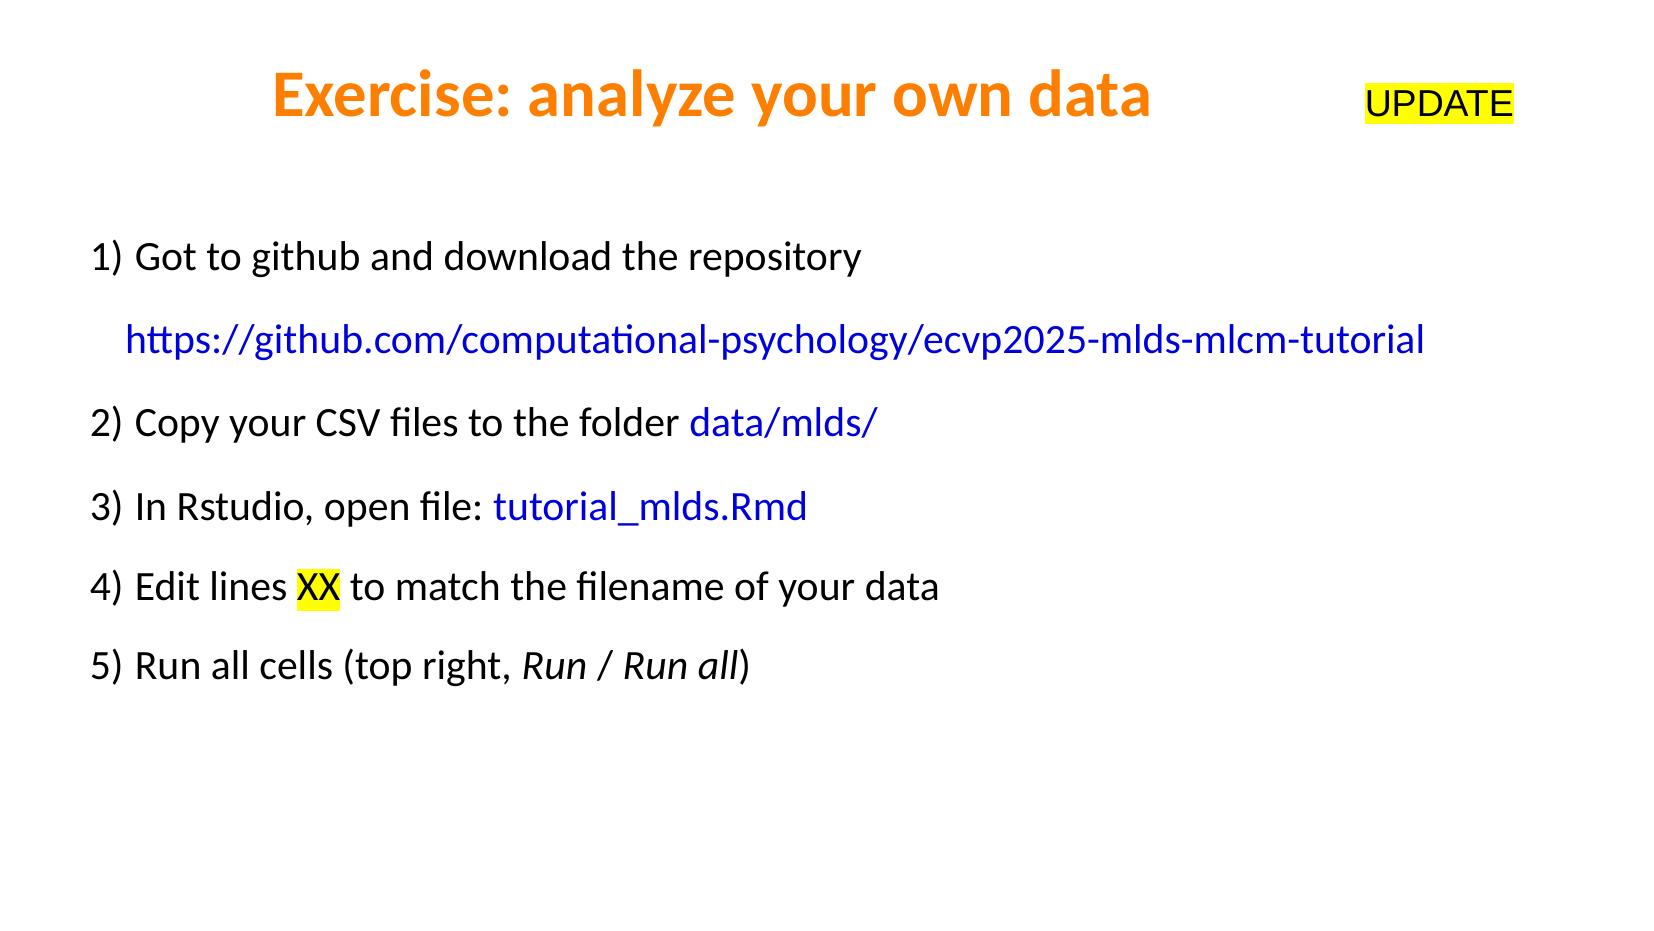

# Exercise: analyze your own data
UPDATE
 Got to github and download the repository
https://github.com/computational-psychology/ecvp2025-mlds-mlcm-tutorial
 Copy your CSV files to the folder data/mlds/
 In Rstudio, open file: tutorial_mlds.Rmd
 Edit lines XX to match the filename of your data
 Run all cells (top right, Run / Run all)